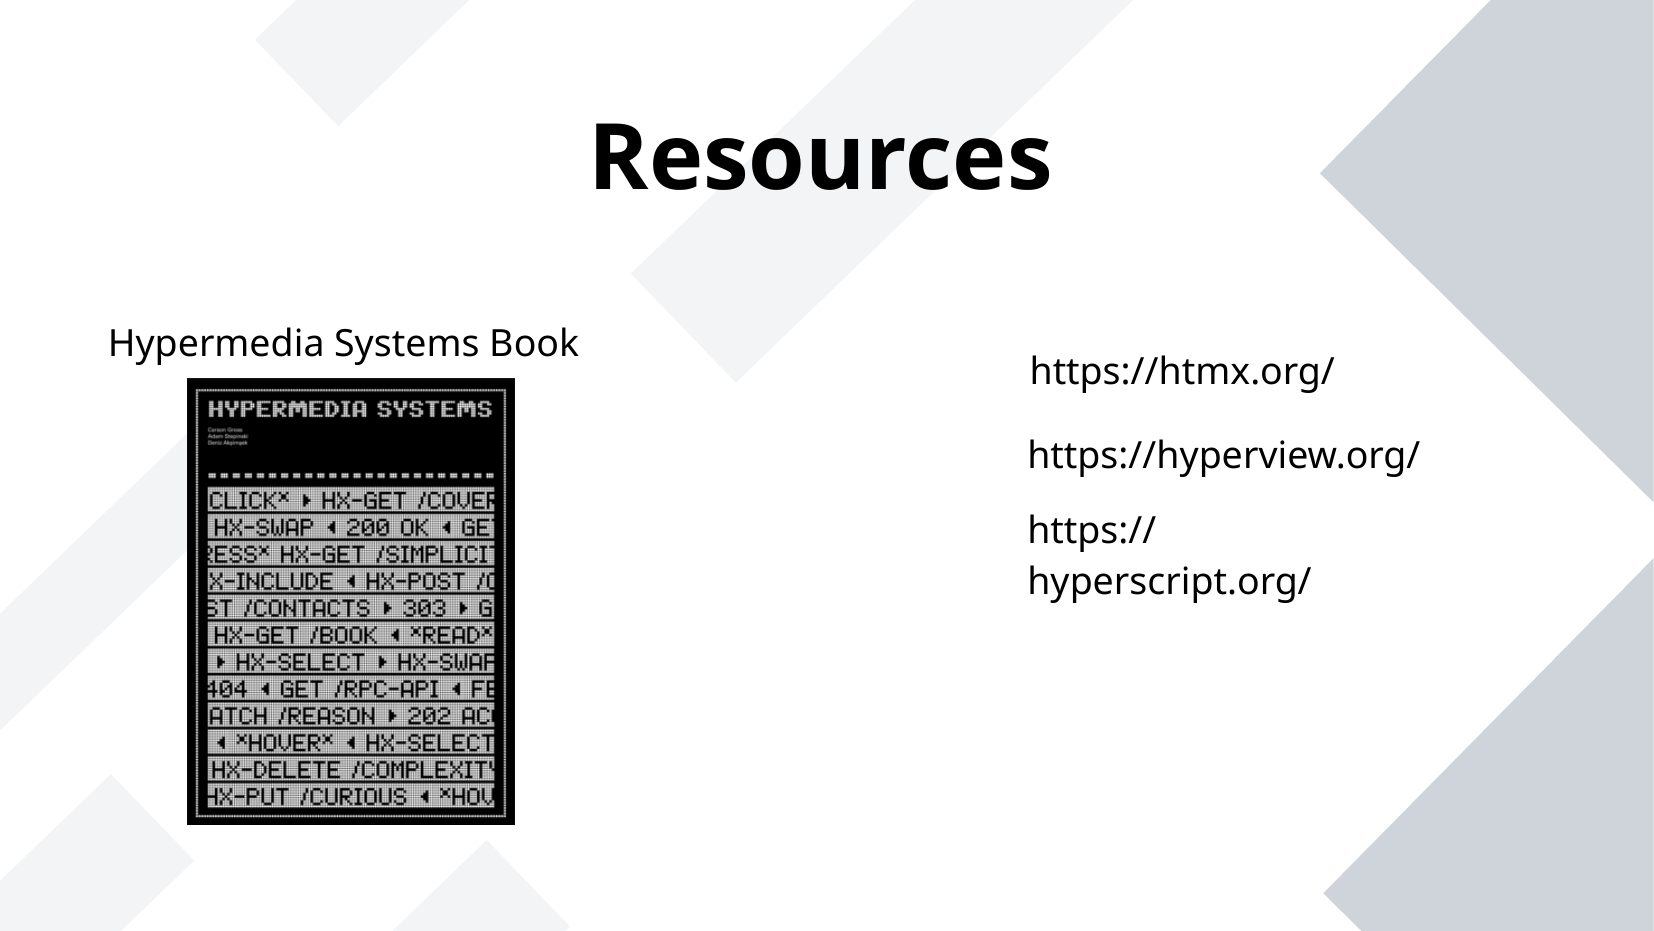

# Resources
Hypermedia Systems Book
https://htmx.org/
https://hyperview.org/
https://hyperscript.org/